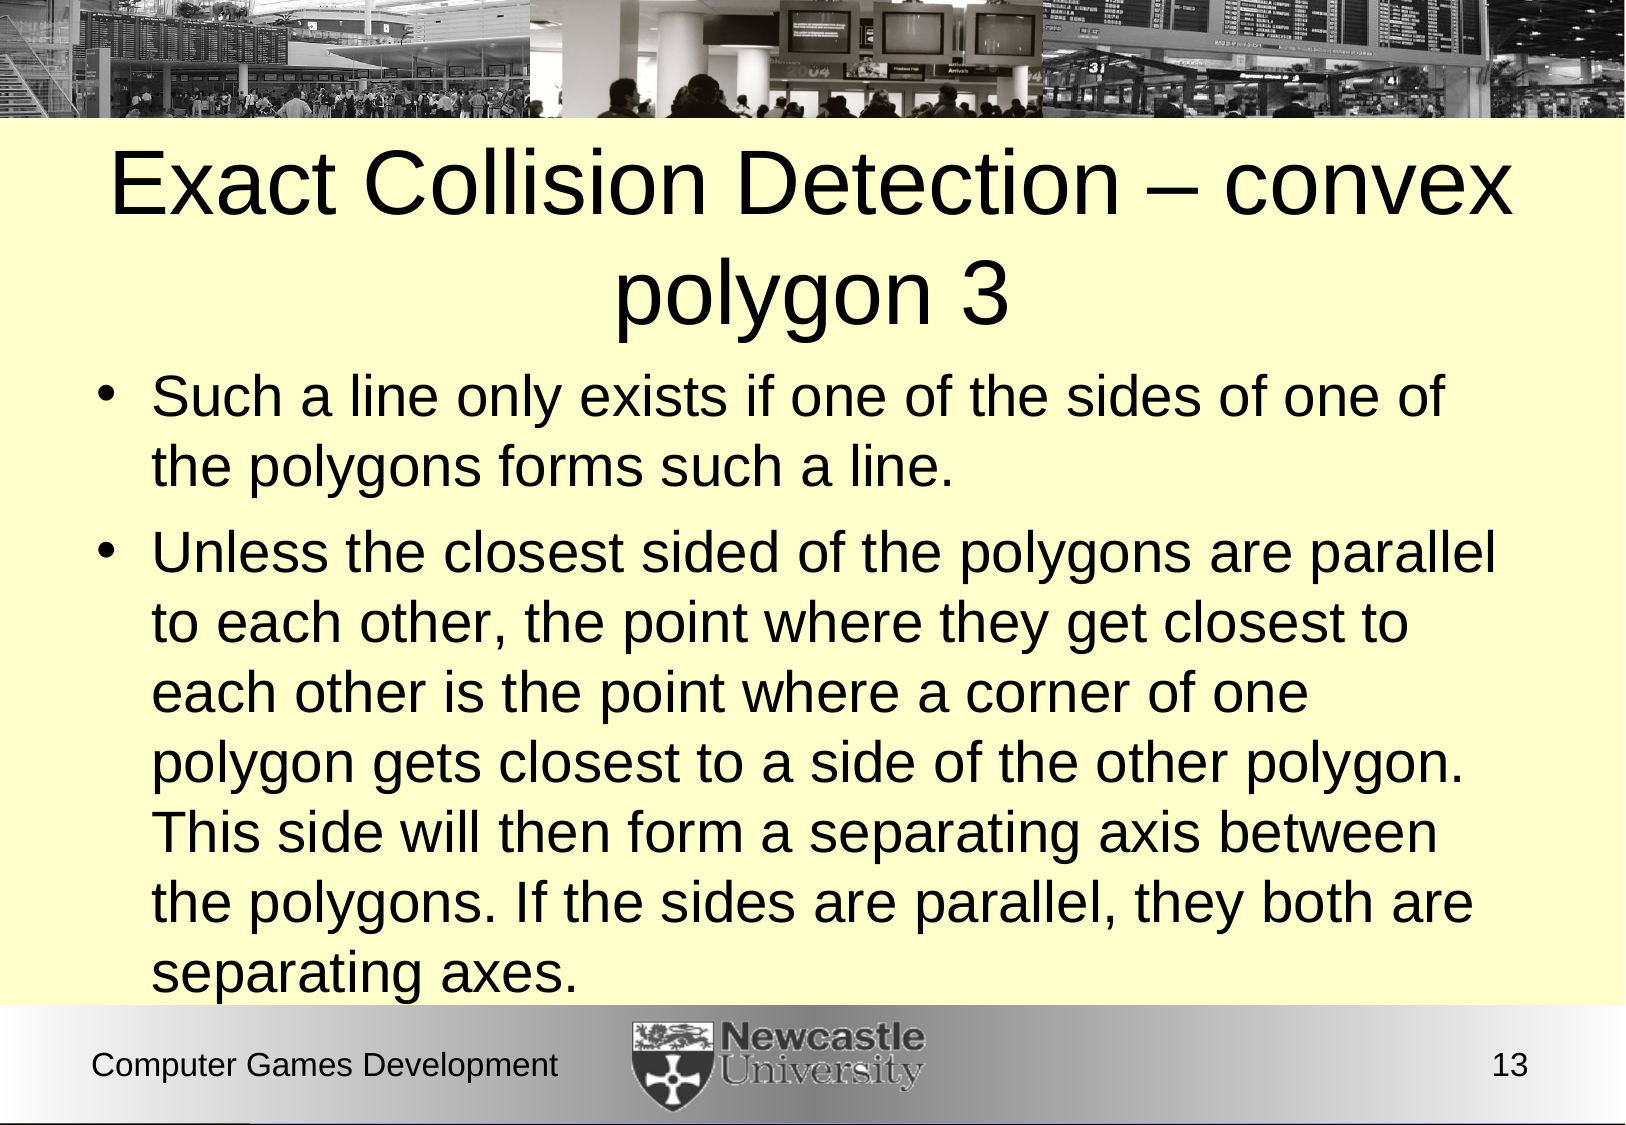

Exact Collision Detection – convex polygon 3
Such a line only exists if one of the sides of one of the polygons forms such a line.
Unless the closest sided of the polygons are parallel to each other, the point where they get closest to each other is the point where a corner of one polygon gets closest to a side of the other polygon. This side will then form a separating axis between the polygons. If the sides are parallel, they both are separating axes.
Computer Games Development